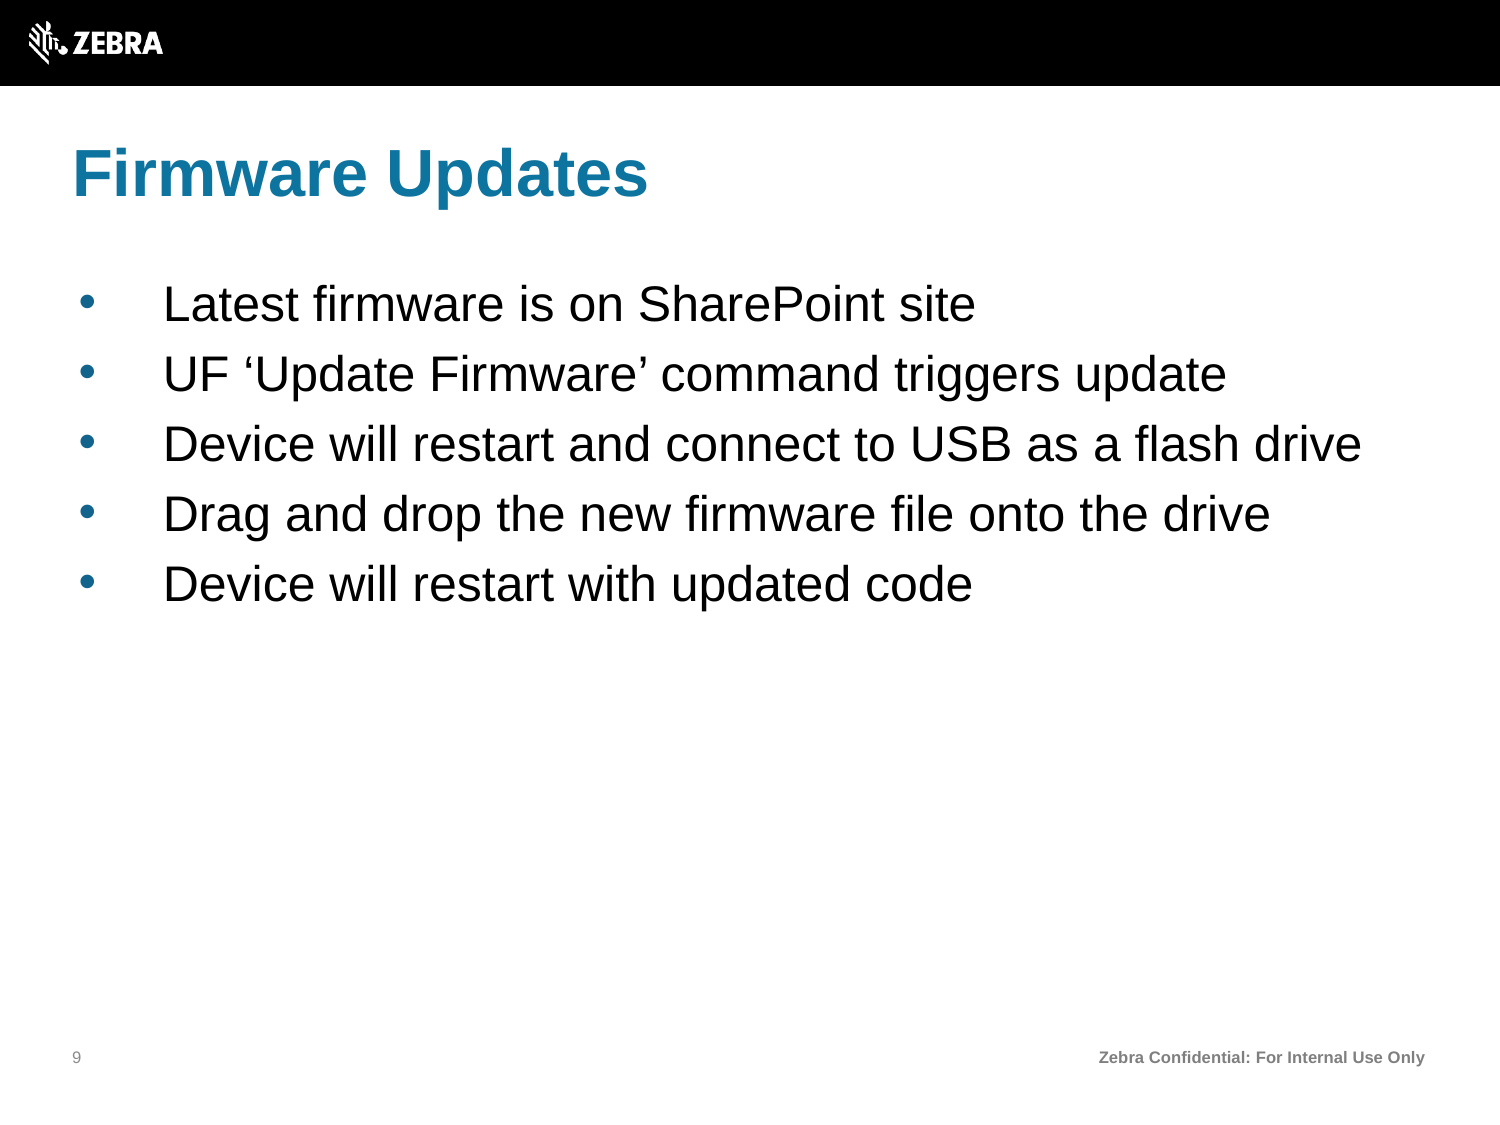

# Firmware Updates
Latest firmware is on SharePoint site
UF ‘Update Firmware’ command triggers update
Device will restart and connect to USB as a flash drive
Drag and drop the new firmware file onto the drive
Device will restart with updated code
Zebra Confidential: For Internal Use Only